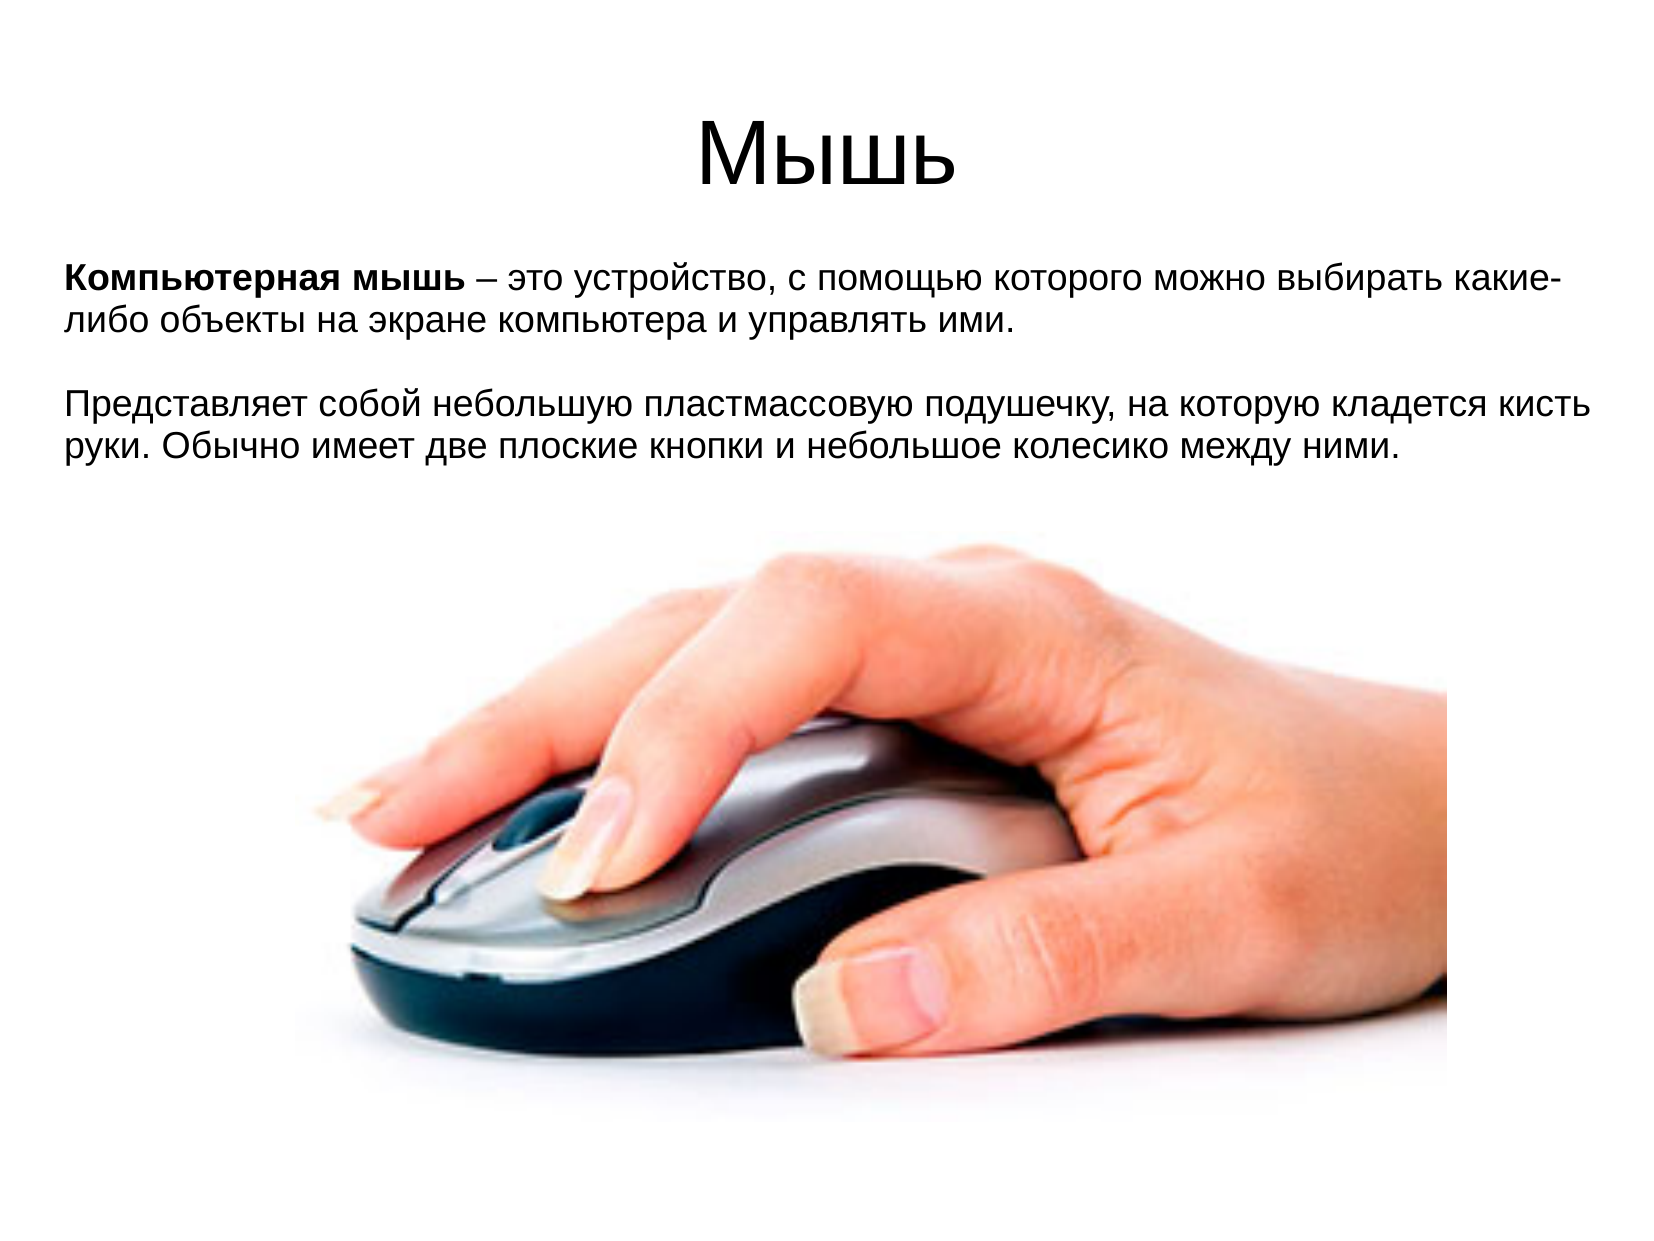

# Мышь
Компьютерная мышь – это устройство, с помощью которого можно выбирать какие-либо объекты на экране компьютера и управлять ими.
Представляет собой небольшую пластмассовую подушечку, на которую кладется кисть руки. Обычно имеет две плоские кнопки и небольшое колесико между ними.